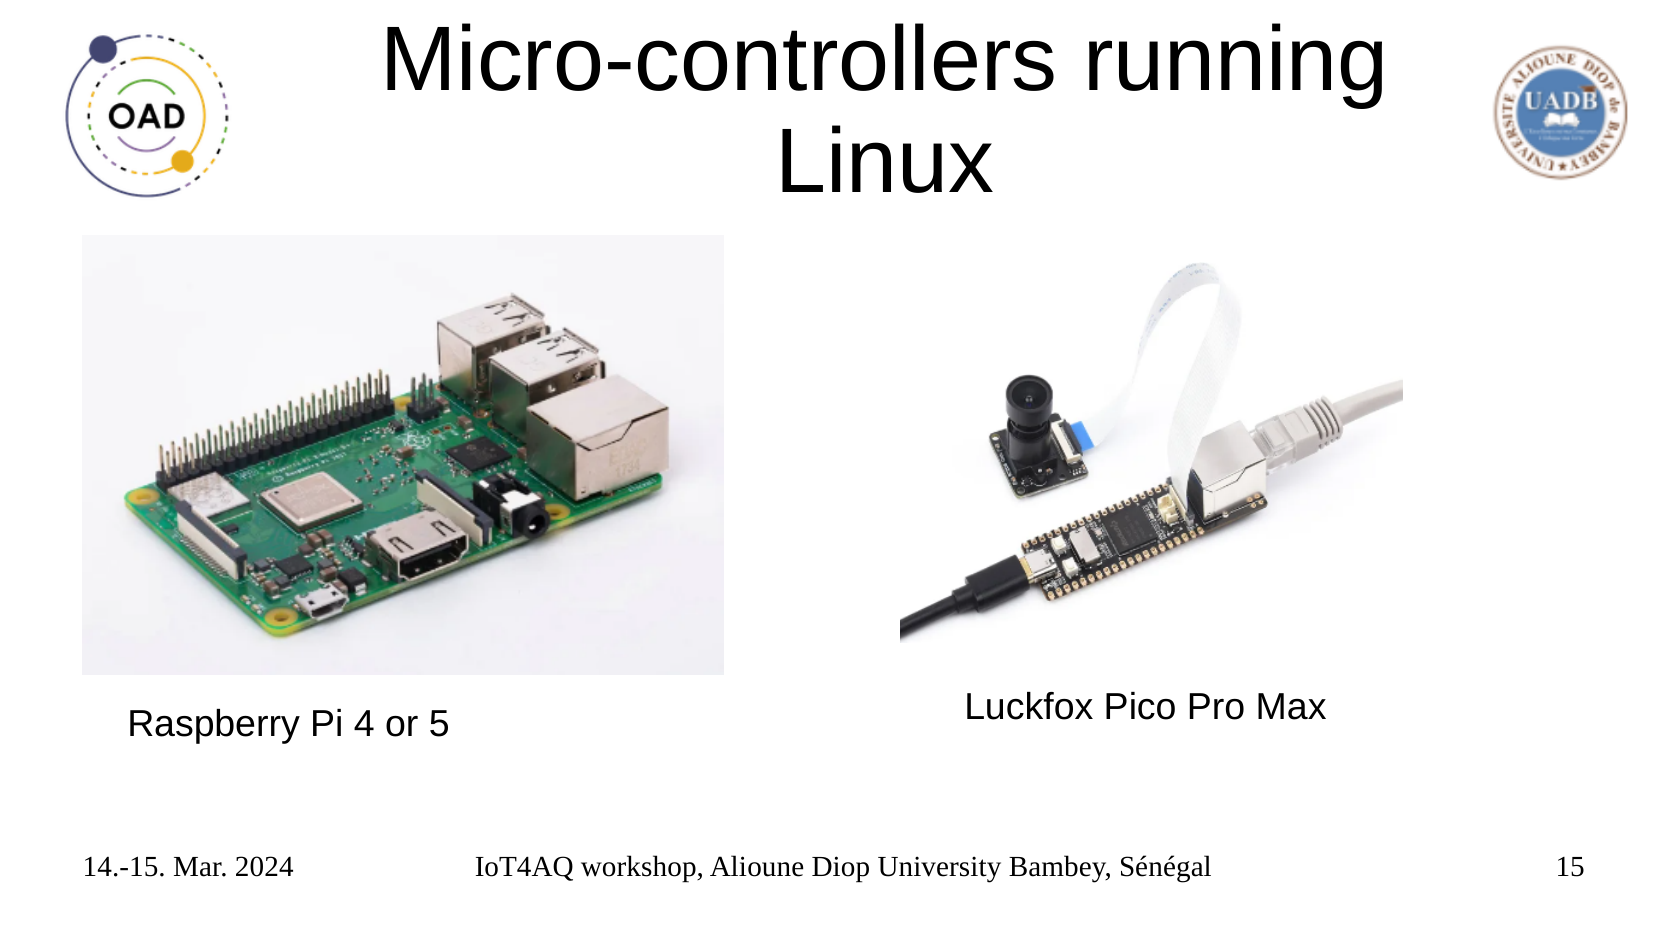

# Micro-controllers running Linux
Luckfox Pico Pro Max
Raspberry Pi 4 or 5
14.-15. Mar. 2024
IoT4AQ workshop, Alioune Diop University Bambey, Sénégal
15